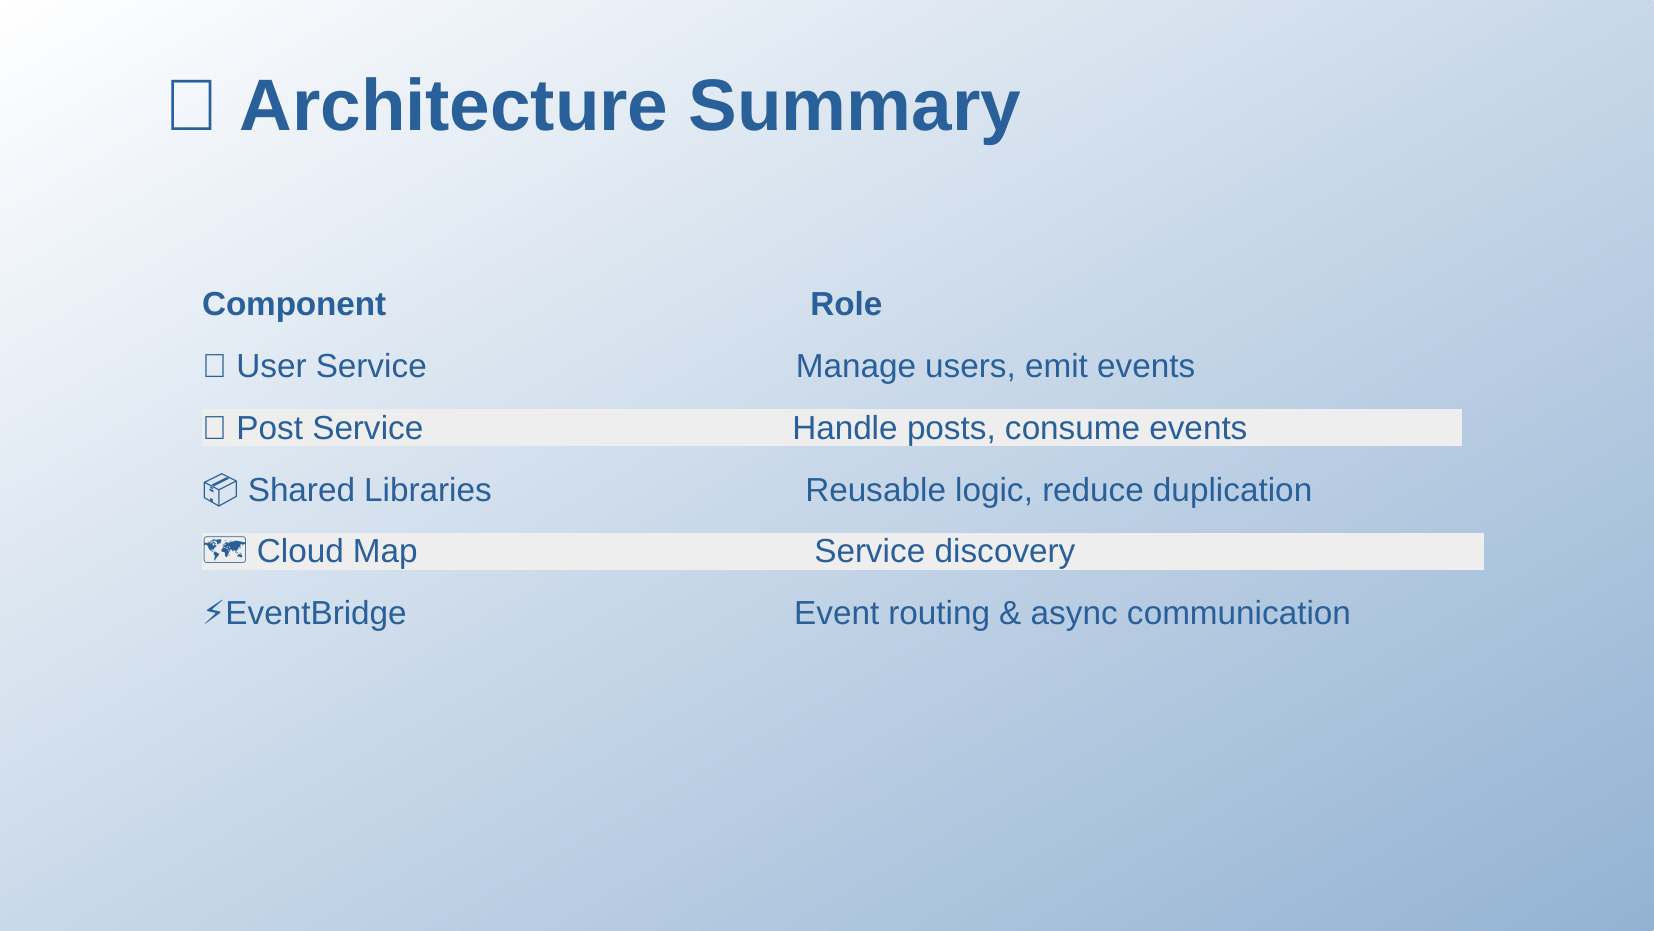

🧩 Architecture Summary
Component Role
👤 User Service Manage users, emit events
📝 Post Service Handle posts, consume events
📦 Shared Libraries Reusable logic, reduce duplication
🗺️ Cloud Map Service discovery
⚡EventBridge Event routing & async communication